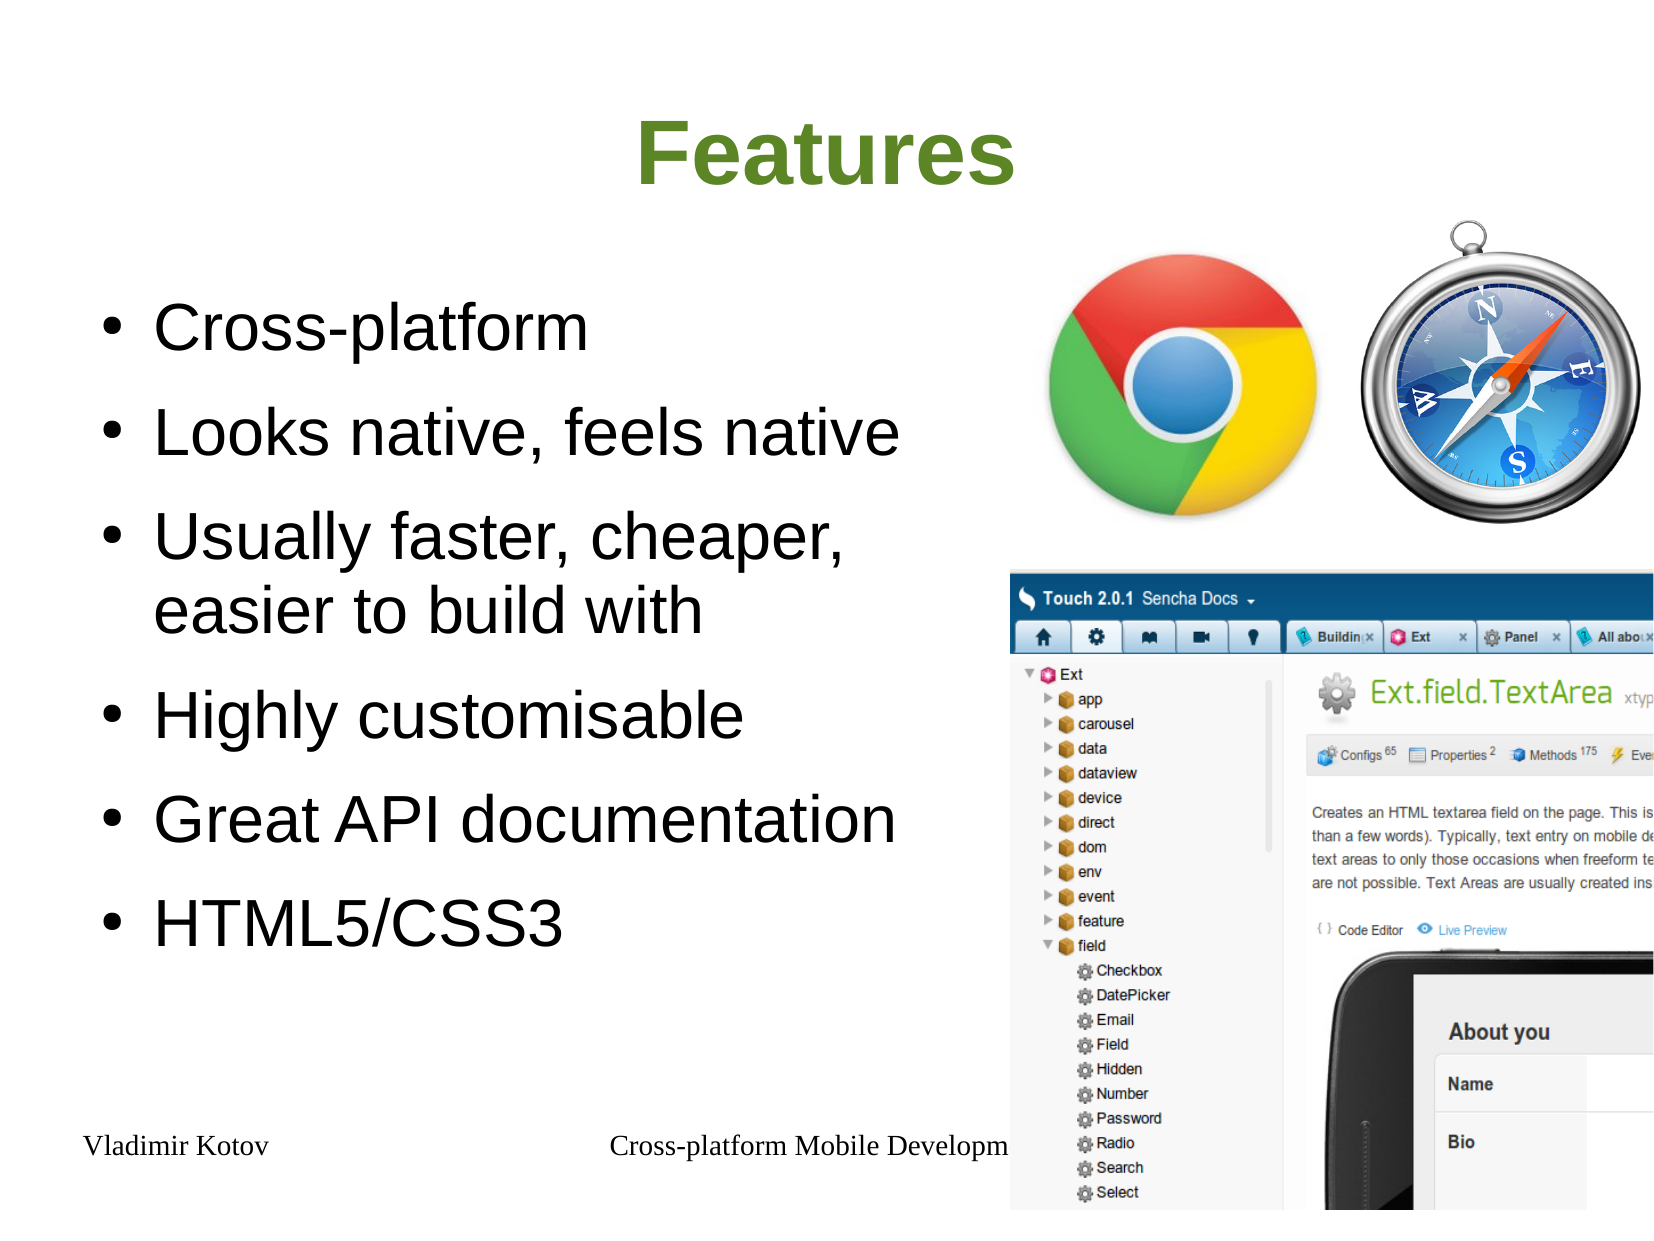

# Features
Cross-platform
Looks native, feels native
Usually faster, cheaper, easier to build with
Highly customisable
Great API documentation
HTML5/CSS3
Vladimir Kotov
Cross-platform Mobile Development
32